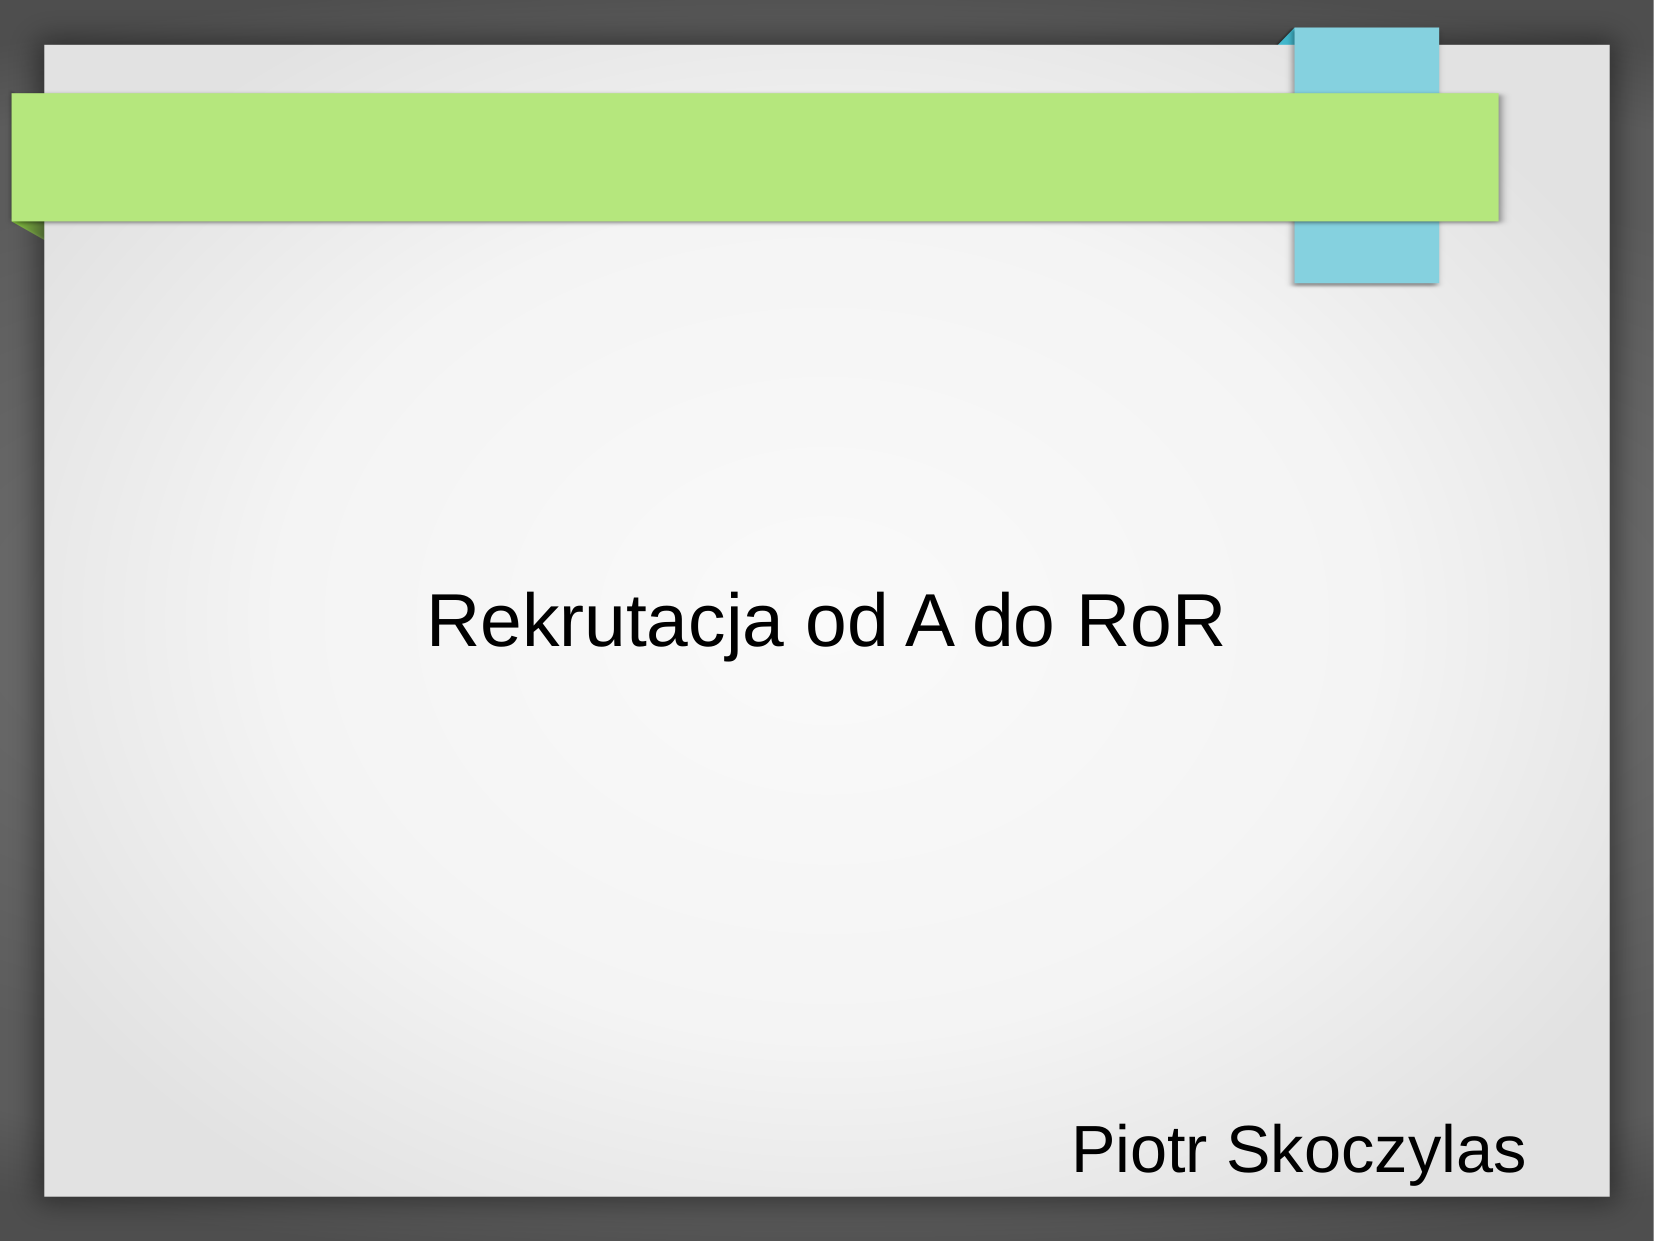

# Rekrutacja od A do RoR
Piotr Skoczylas